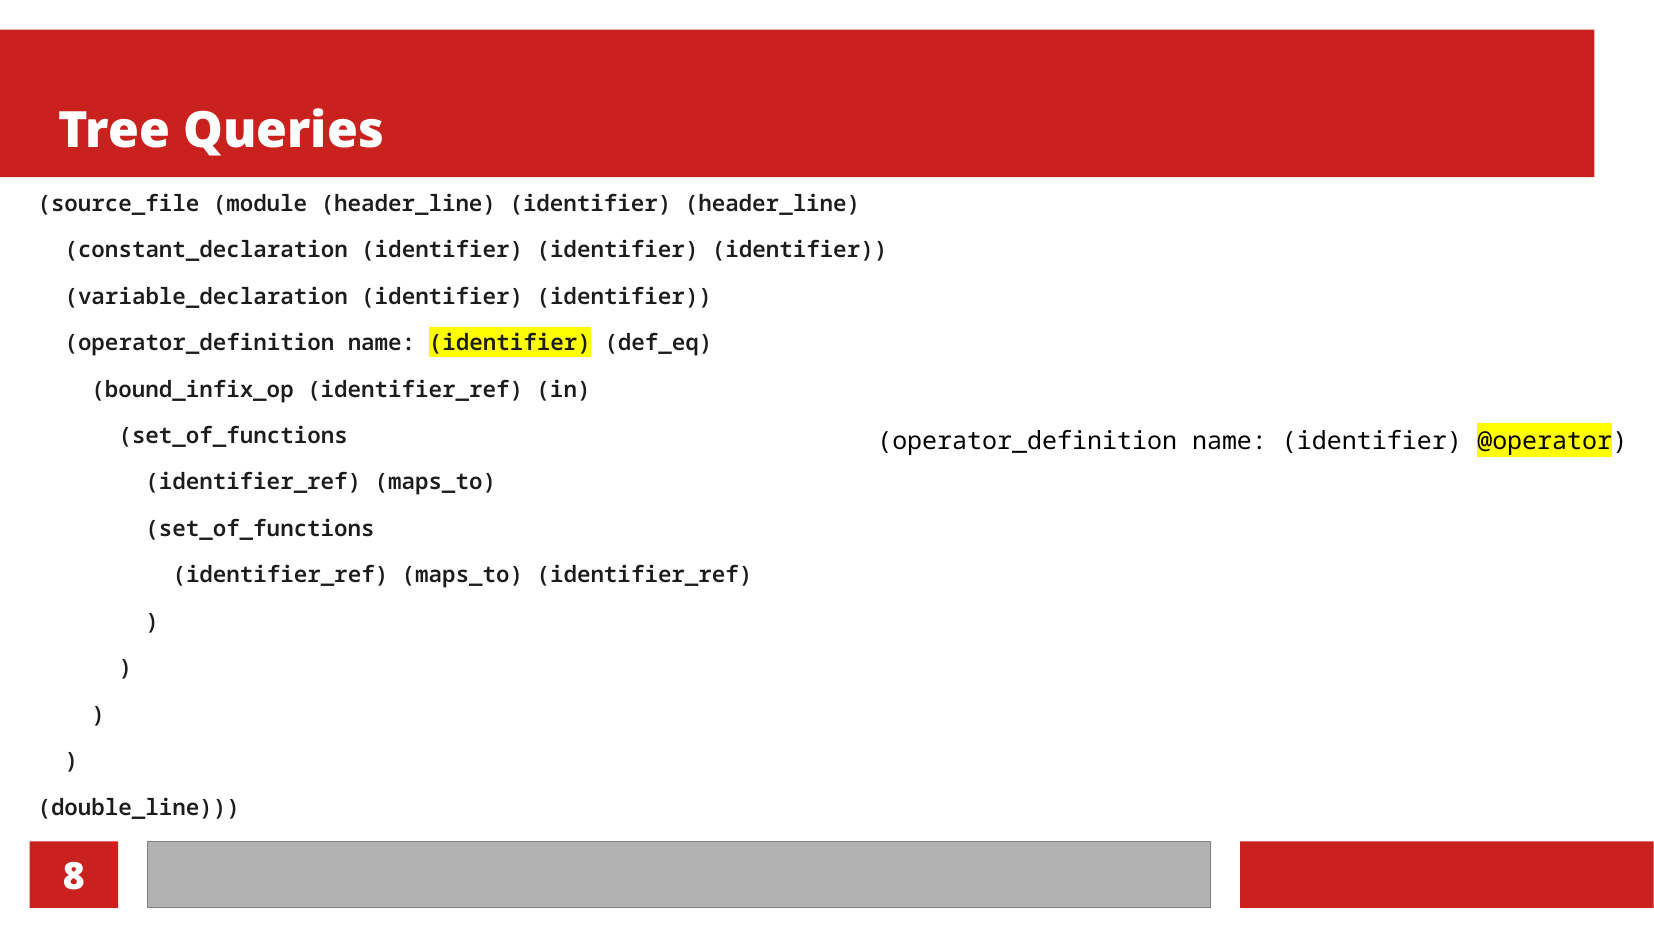

# Tree Queries
(source_file (module (header_line) (identifier) (header_line)
 (constant_declaration (identifier) (identifier) (identifier))
 (variable_declaration (identifier) (identifier))
 (operator_definition name: (identifier) (def_eq)
 (bound_infix_op (identifier_ref) (in)
 (set_of_functions
 (identifier_ref) (maps_to)
 (set_of_functions
 (identifier_ref) (maps_to) (identifier_ref)
 )
 )
 )
 )
(double_line)))
(operator_definition name: (identifier) @operator)
8